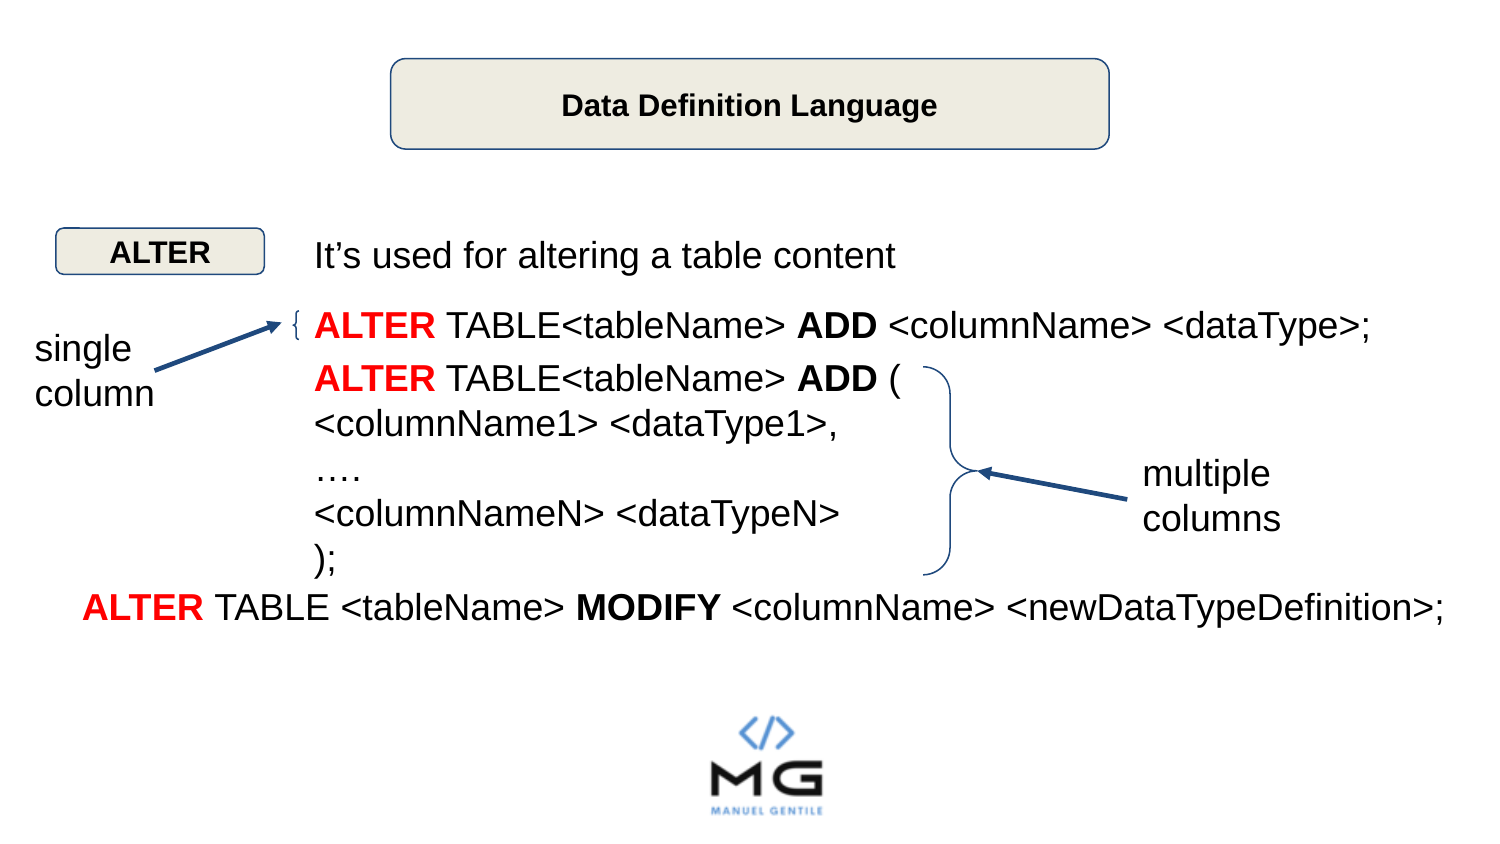

Data Definition Language
It’s used for altering a table content
ALTER
ALTER TABLE<tableName> ADD <columnName> <dataType>;
single column
ALTER TABLE<tableName> ADD (
<columnName1> <dataType1>,
….
<columnNameN> <dataTypeN>
);
multiple columns
ALTER TABLE <tableName> MODIFY <columnName> <newDataTypeDefinition>;